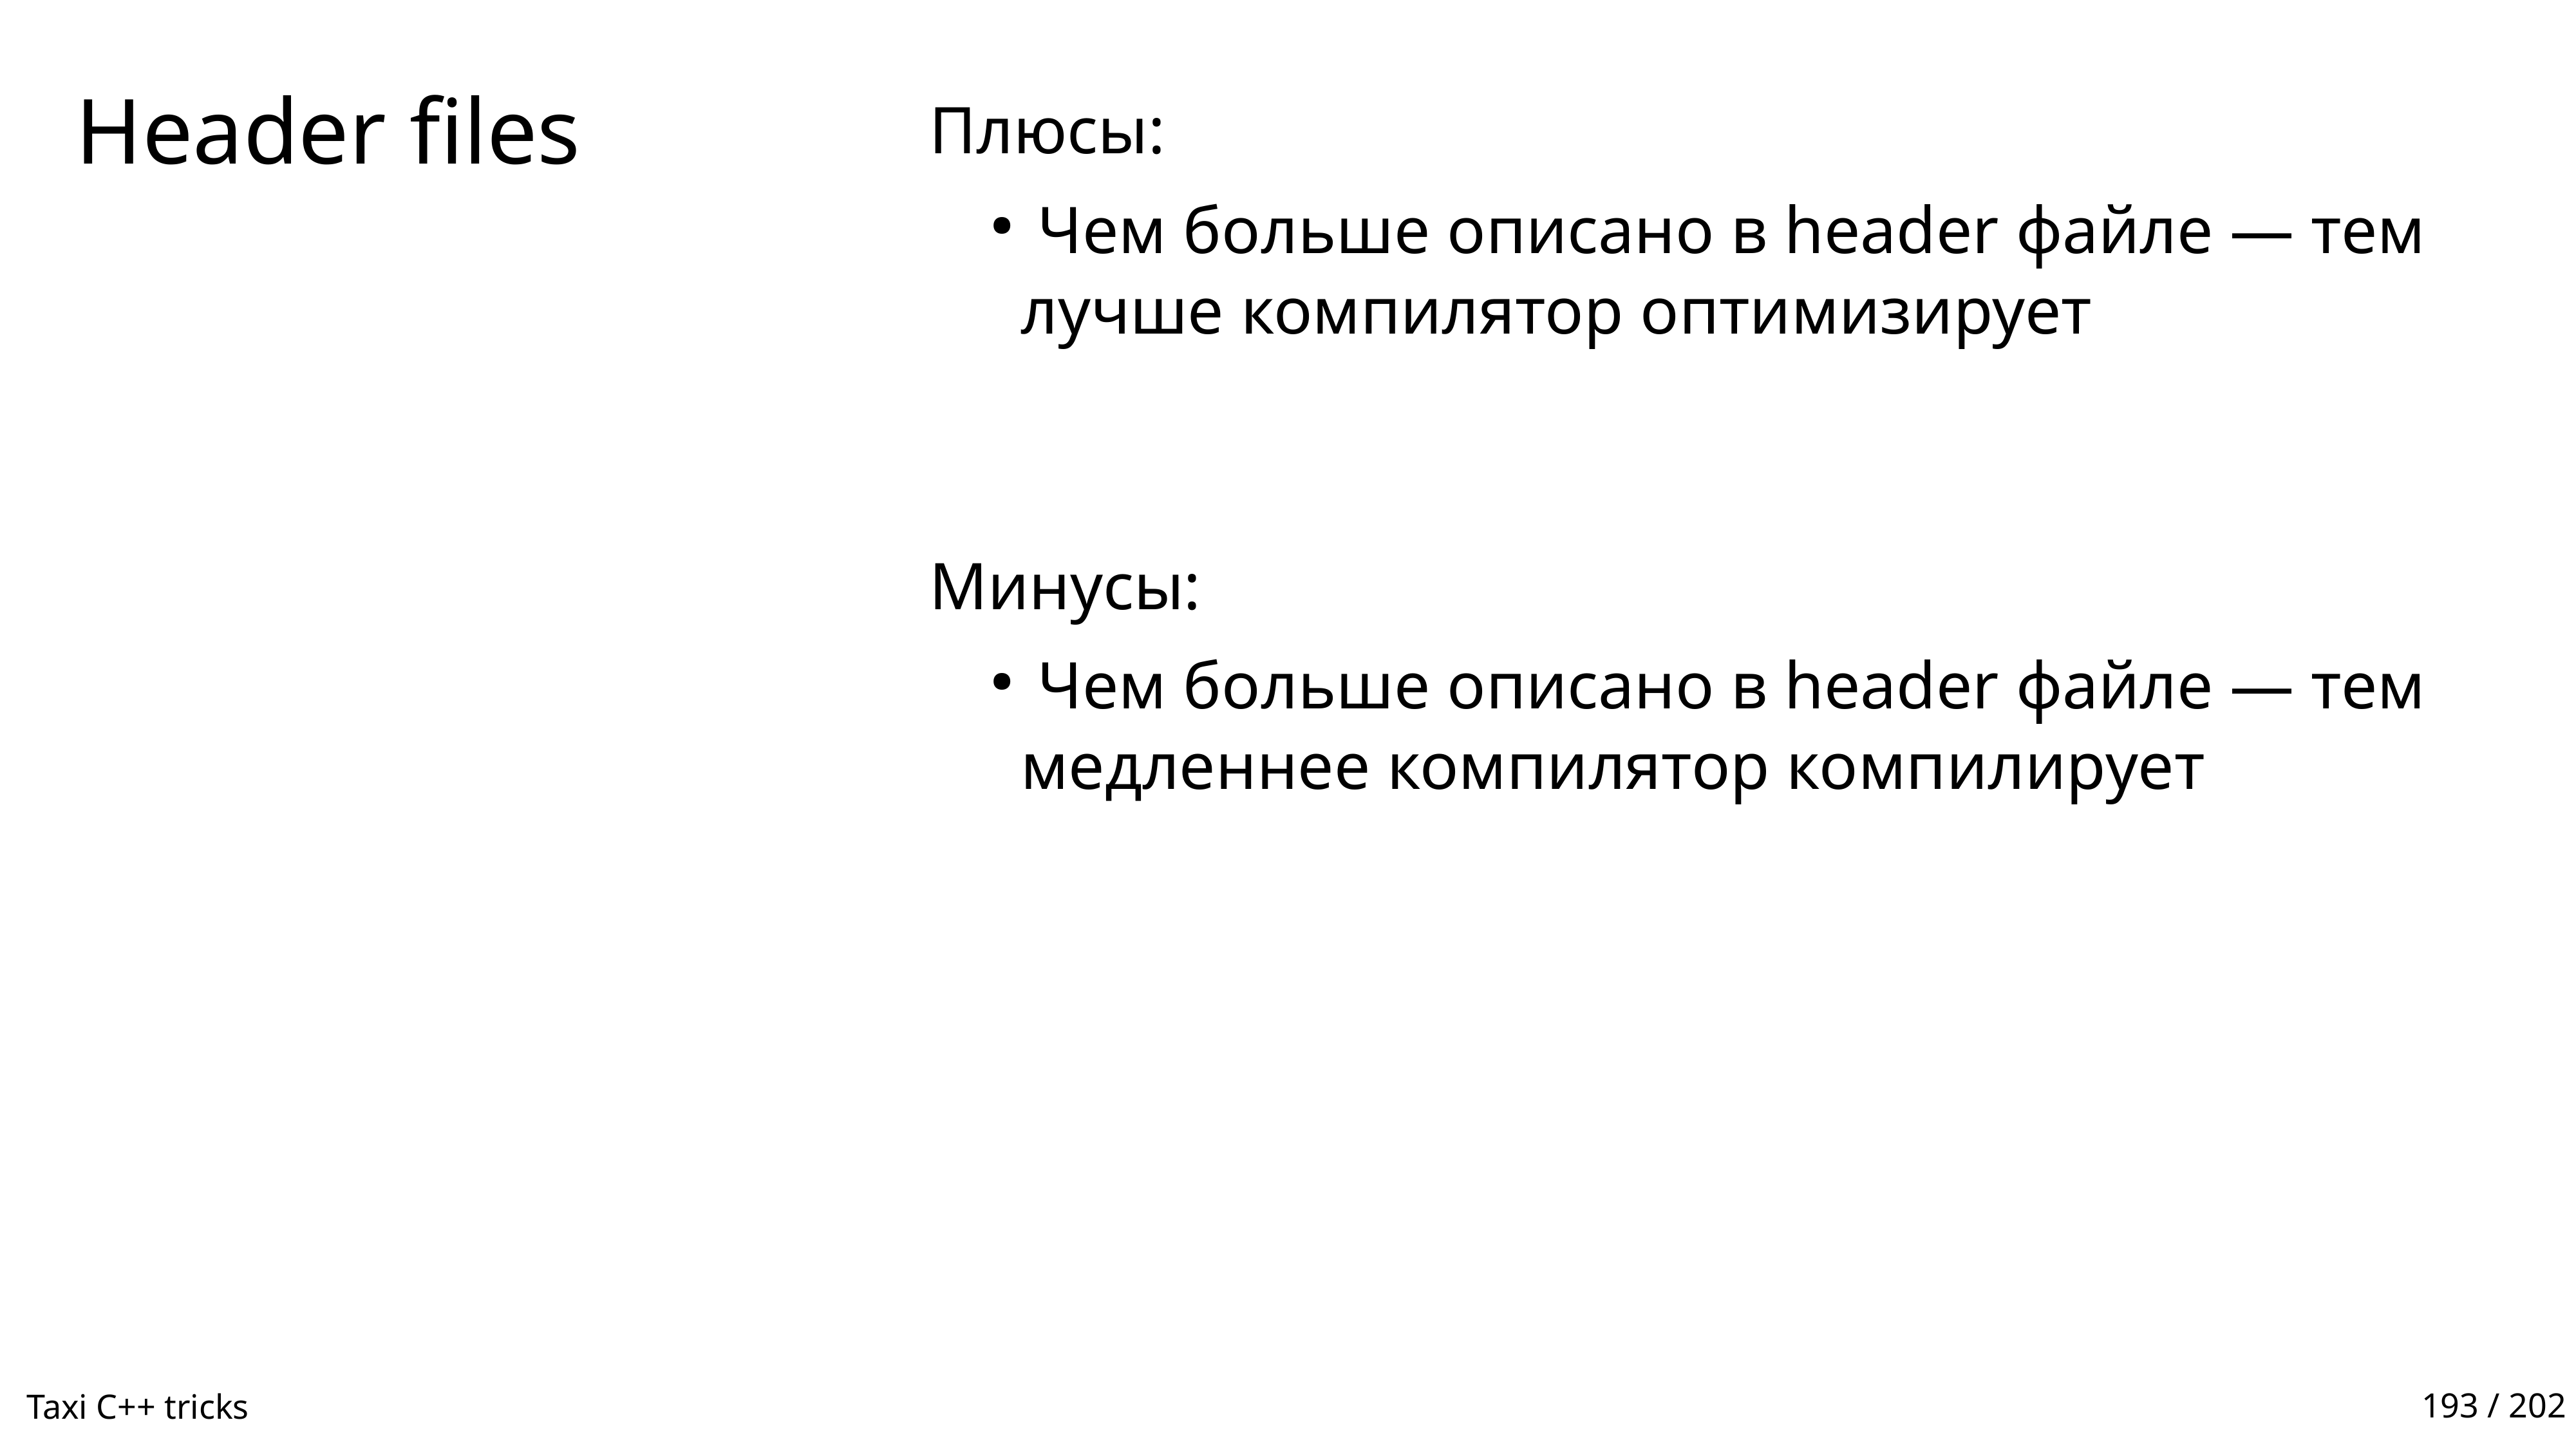

# Header files
Плюсы:
 Чем больше описано в header файле — тем лучше компилятор оптимизирует
Минусы:
 Чем больше описано в header файле — тем медленнее компилятор компилирует
Taxi C++ tricks